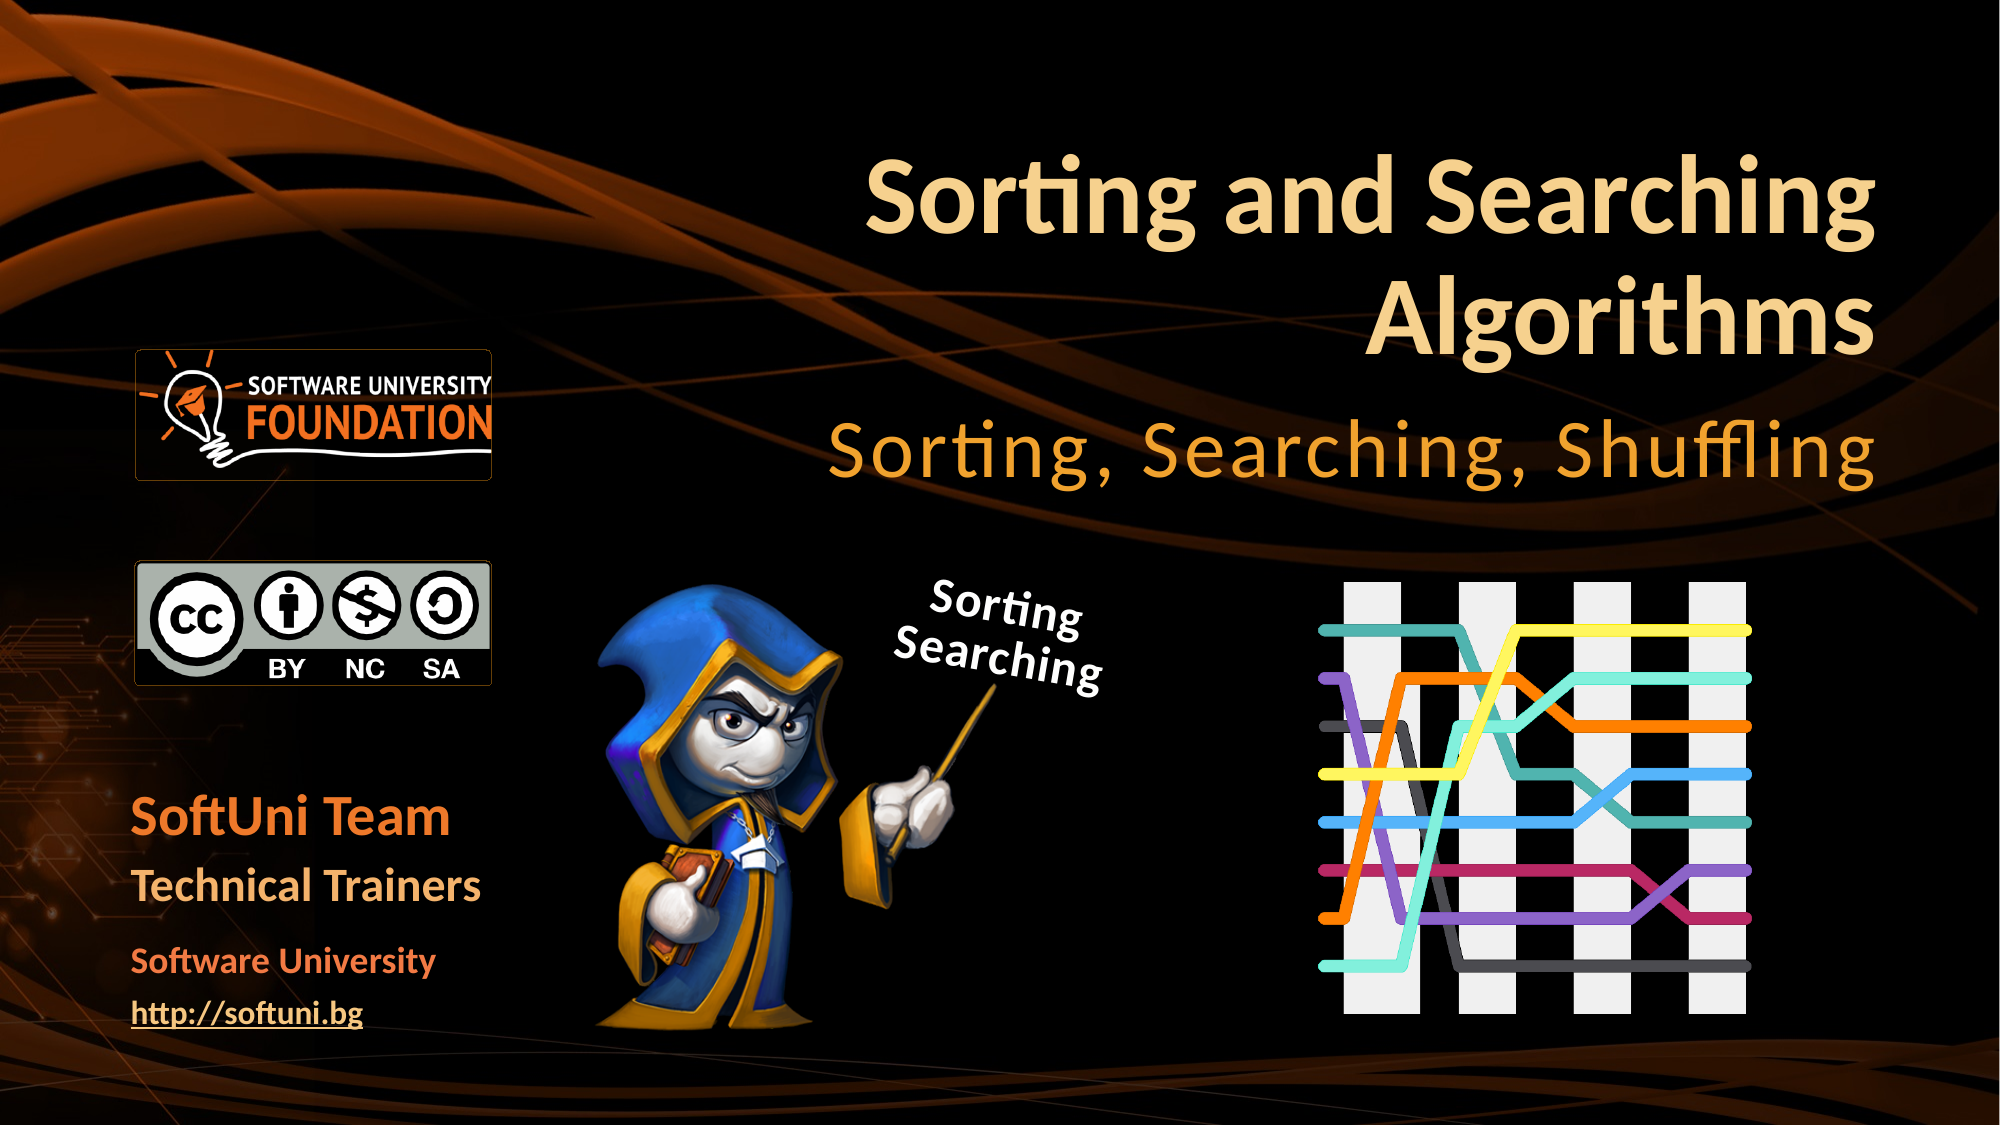

Sorting and Searching
Algorithms
Sorting, Searching, Shuffling
Sorting
Searching
# SoftUni Team
Technical Trainers
Software University
http://softuni.bg